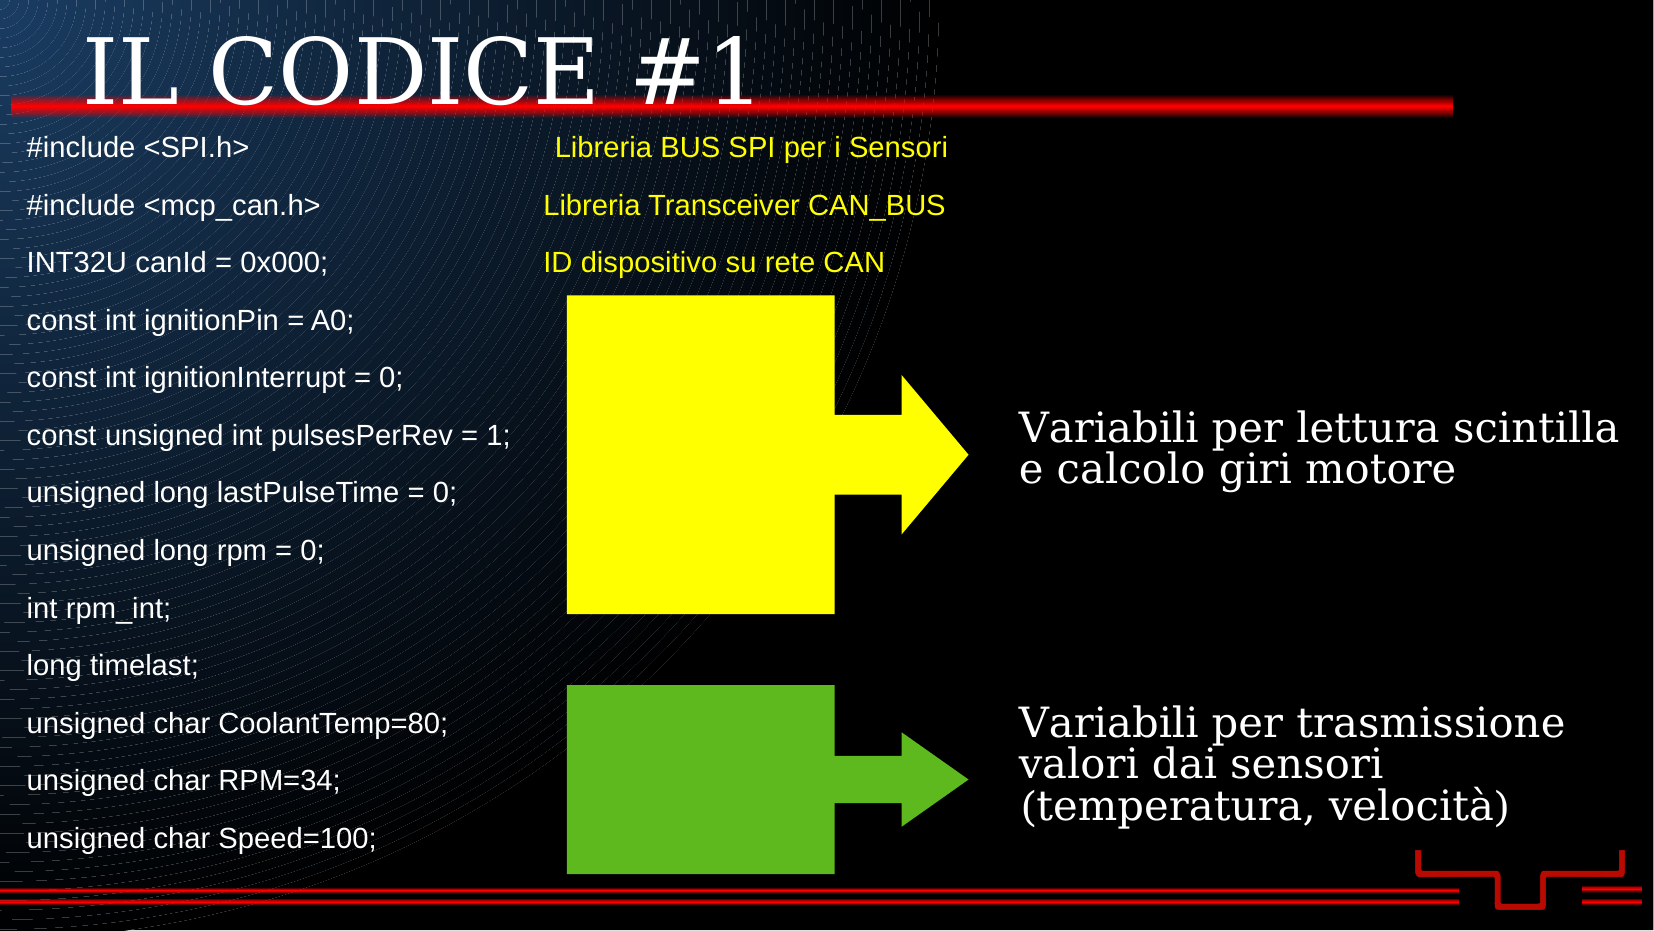

# IL CODICE #1
#include <SPI.h> Libreria BUS SPI per i Sensori
#include <mcp_can.h>				Libreria Transceiver CAN_BUS
INT32U canId = 0x000;			ID dispositivo su rete CAN
const int ignitionPin = A0;
const int ignitionInterrupt = 0;
const unsigned int pulsesPerRev = 1;
unsigned long lastPulseTime = 0;
unsigned long rpm = 0;
int rpm_int;
long timelast;
unsigned char CoolantTemp=80;
unsigned char RPM=34;
unsigned char Speed=100;
Variabili per lettura scintilla e calcolo giri motore
Variabili per trasmissione valori dai sensori (temperatura, velocità)